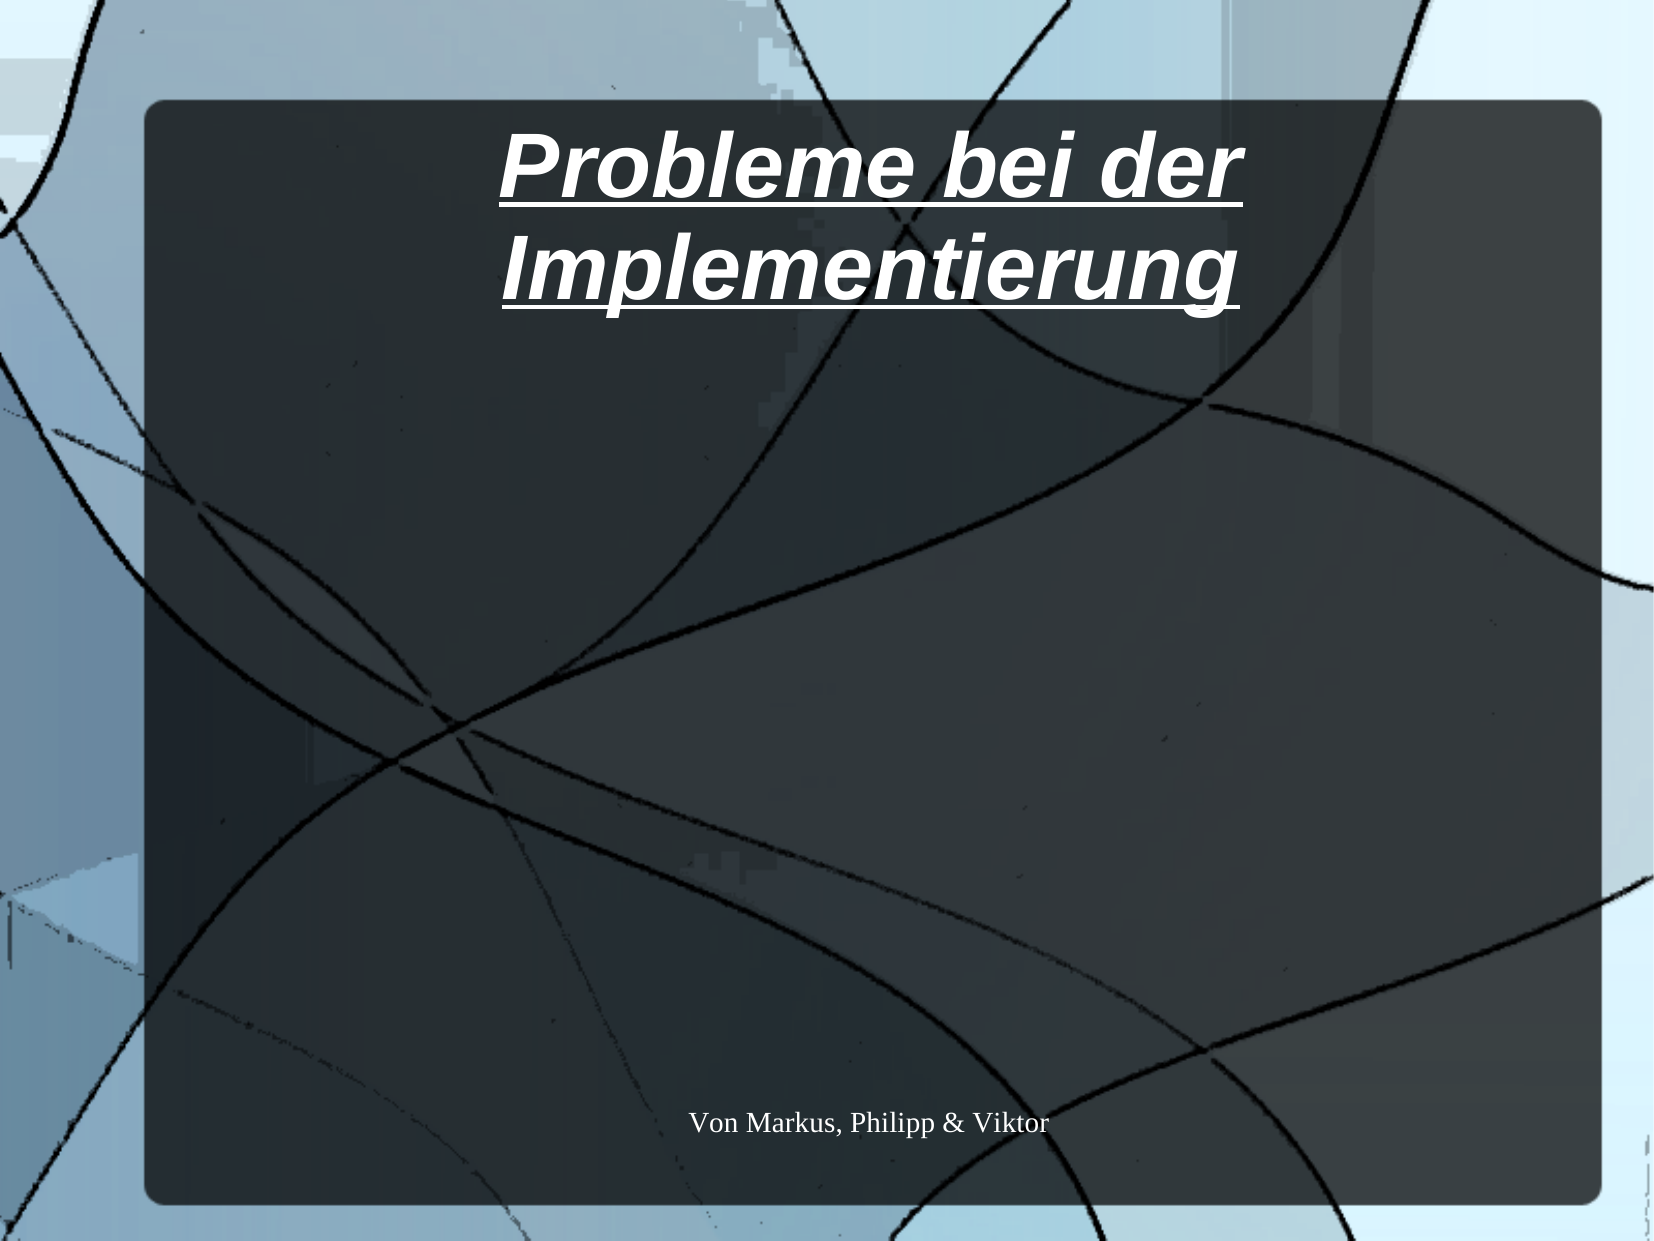

# Probleme bei der Implementierung
Von Markus, Philipp & Viktor